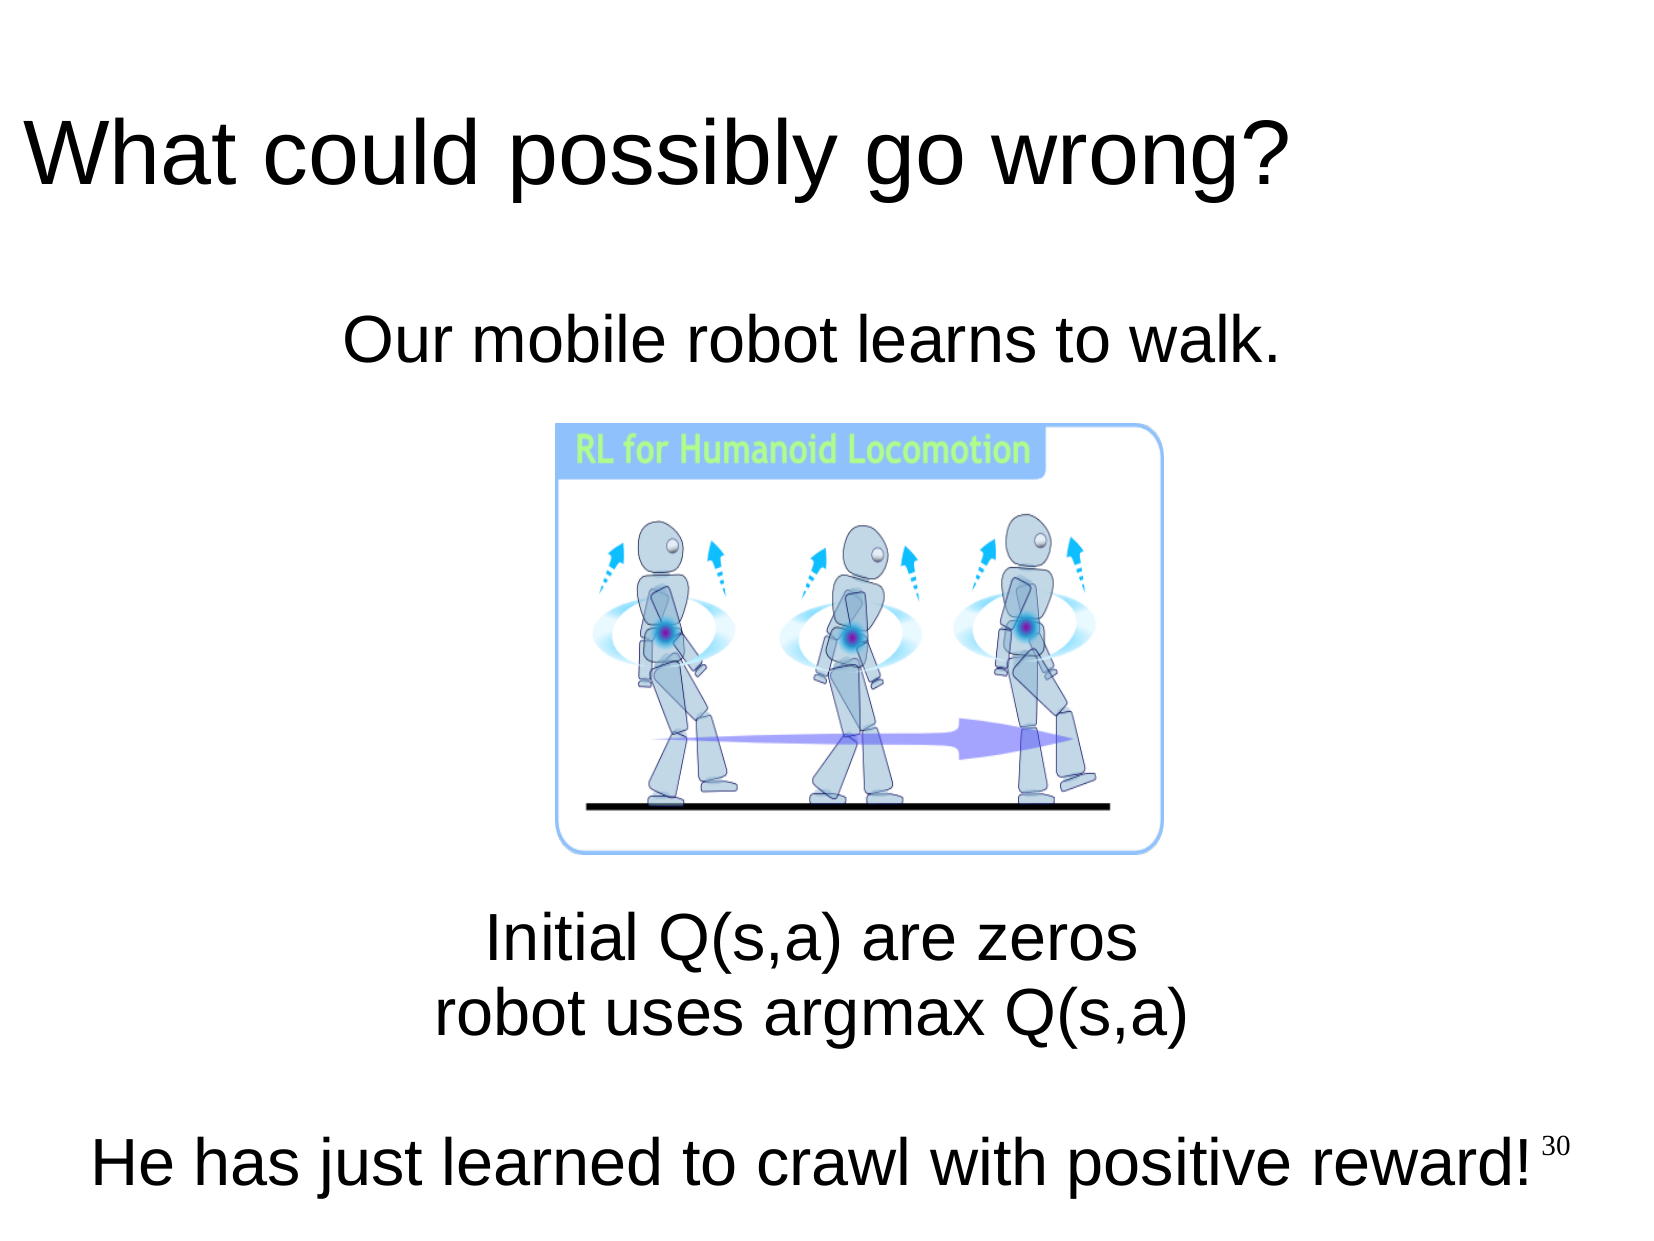

# What could possibly go wrong?
Our mobile robot learns to walk.
Initial Q(s,a) are zeros
robot uses argmax Q(s,a)
He has just learned to crawl with positive reward!
30